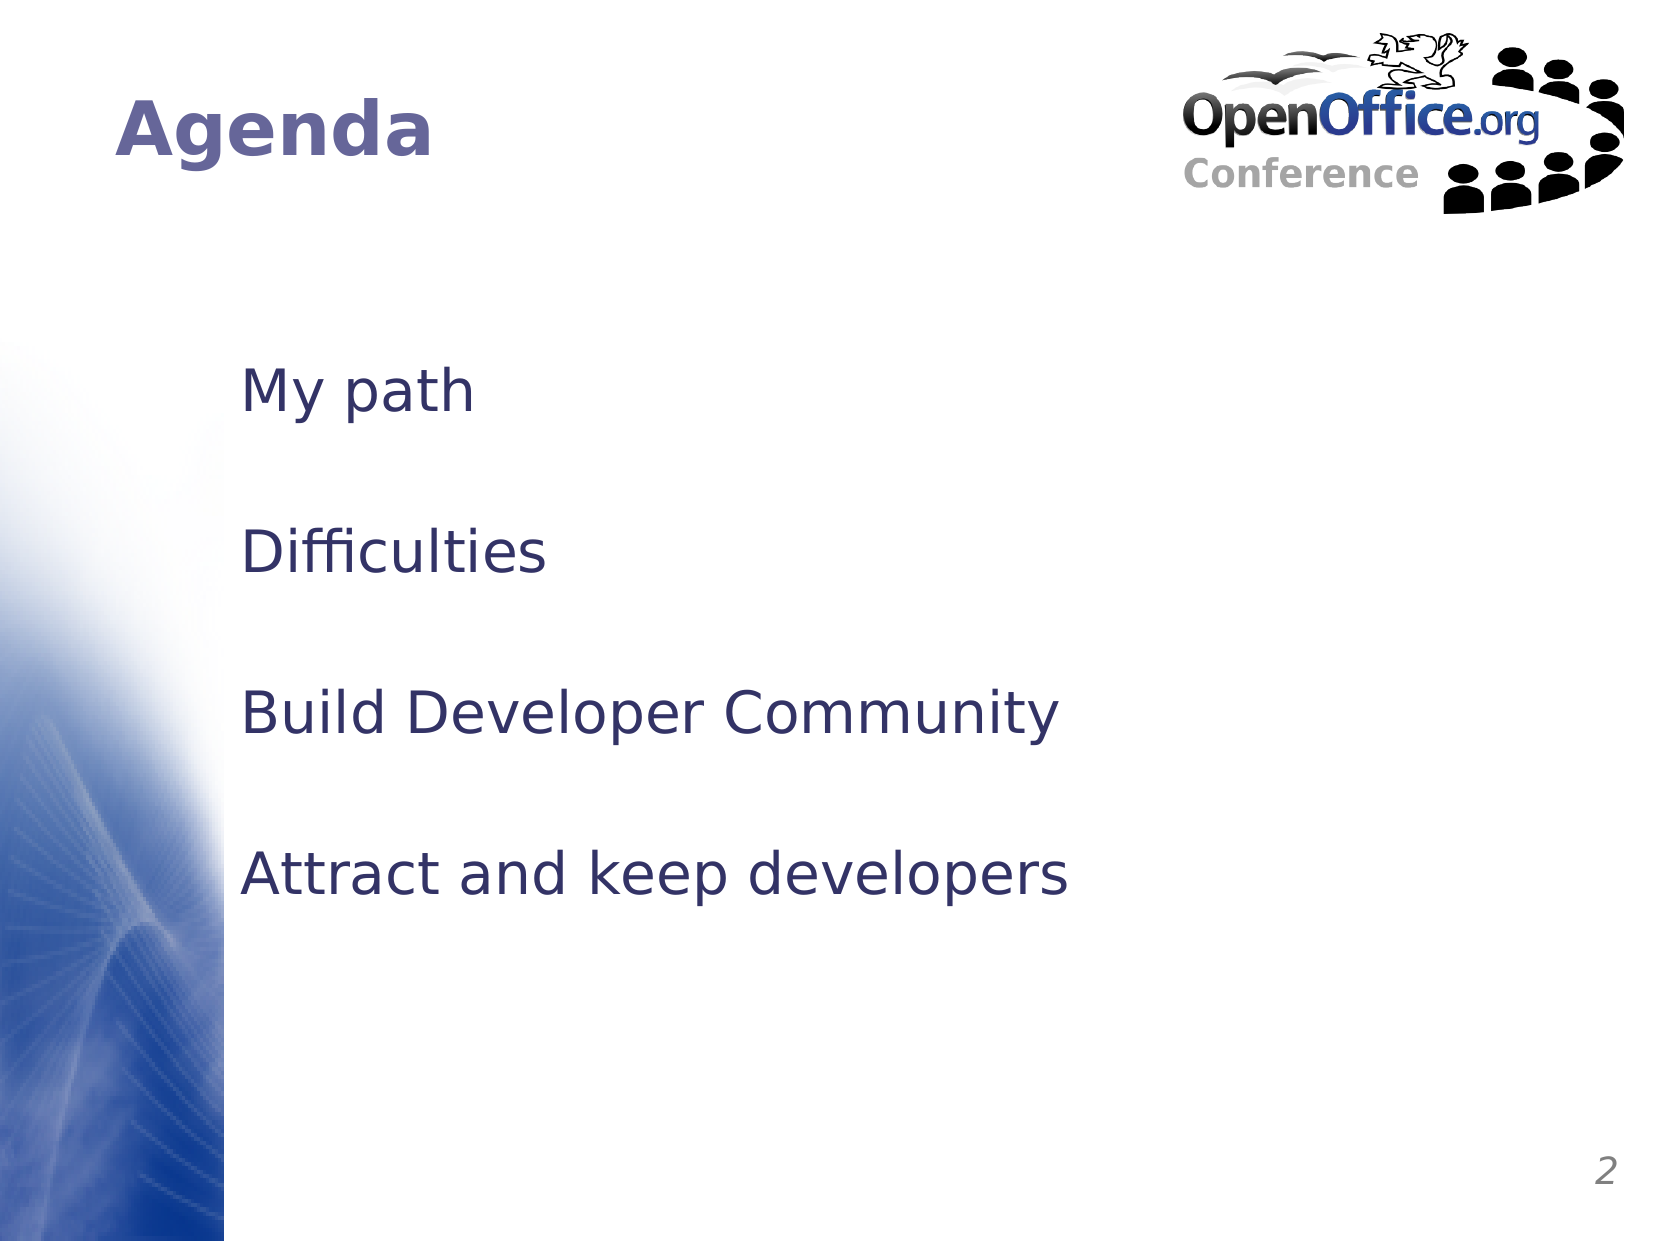

# Agenda
My path
Difficulties
Build Developer Community
Attract and keep developers